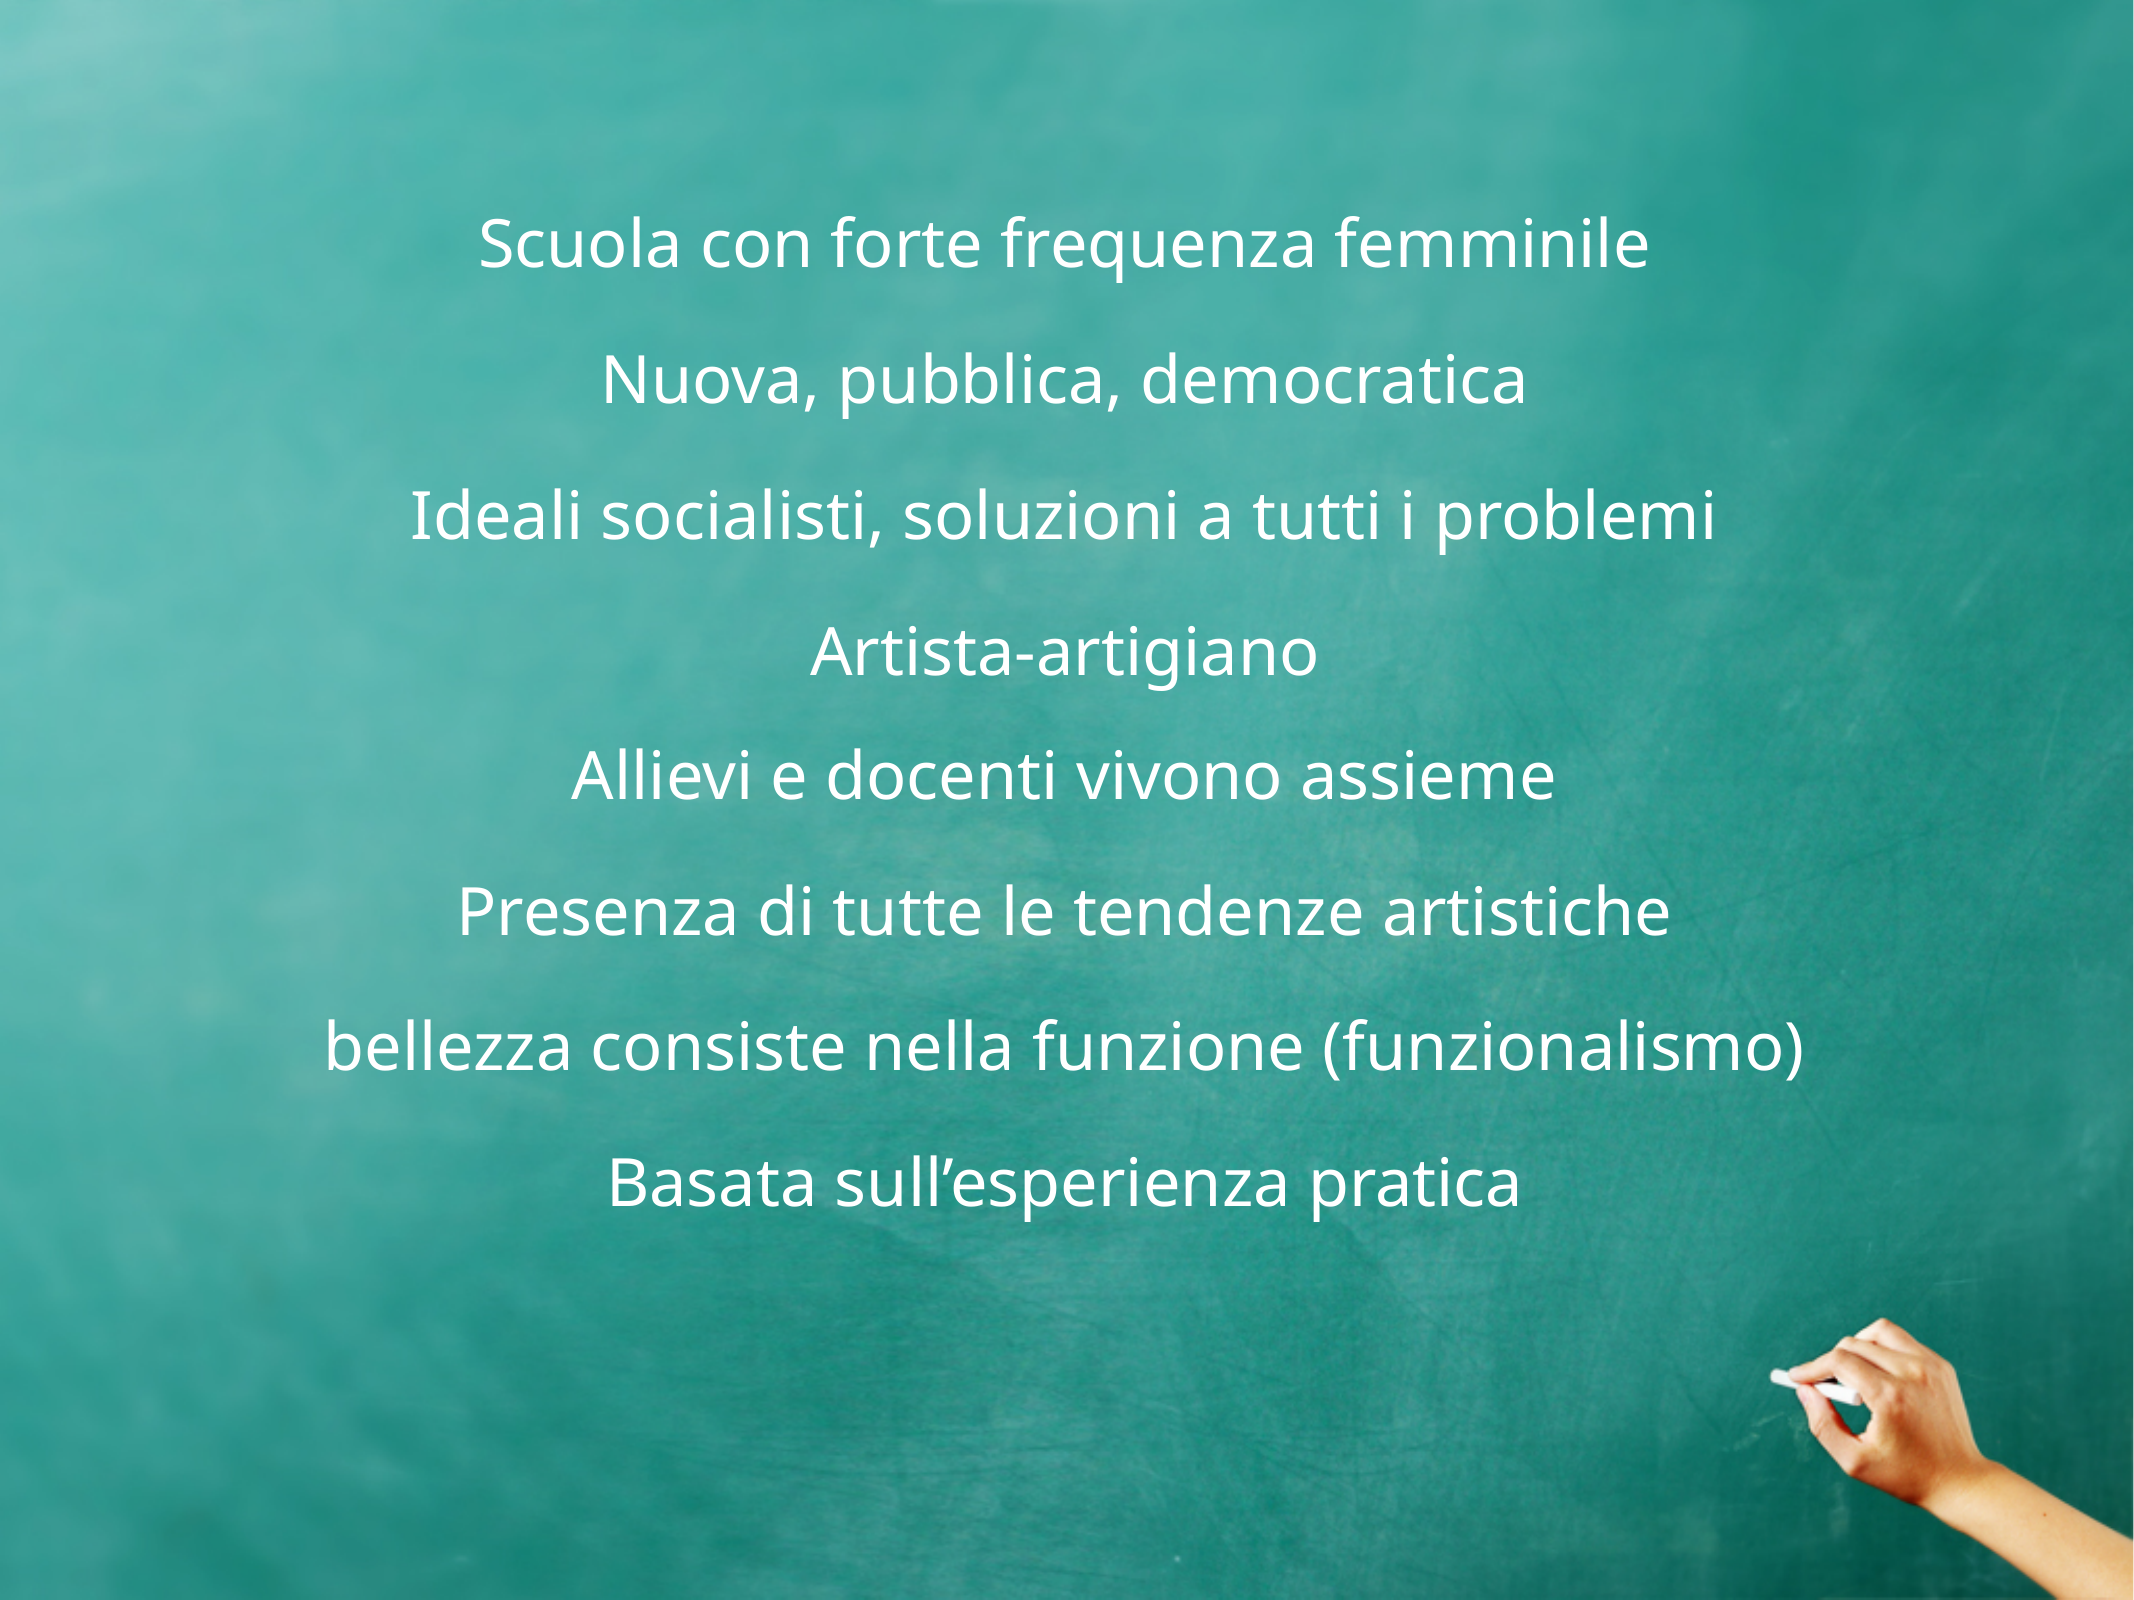

Scuola con forte frequenza femminile
Nuova, pubblica, democratica
Ideali socialisti, soluzioni a tutti i problemi
Artista-artigiano
Allievi e docenti vivono assieme
Presenza di tutte le tendenze artistiche
bellezza consiste nella funzione (funzionalismo)
Basata sull’esperienza pratica